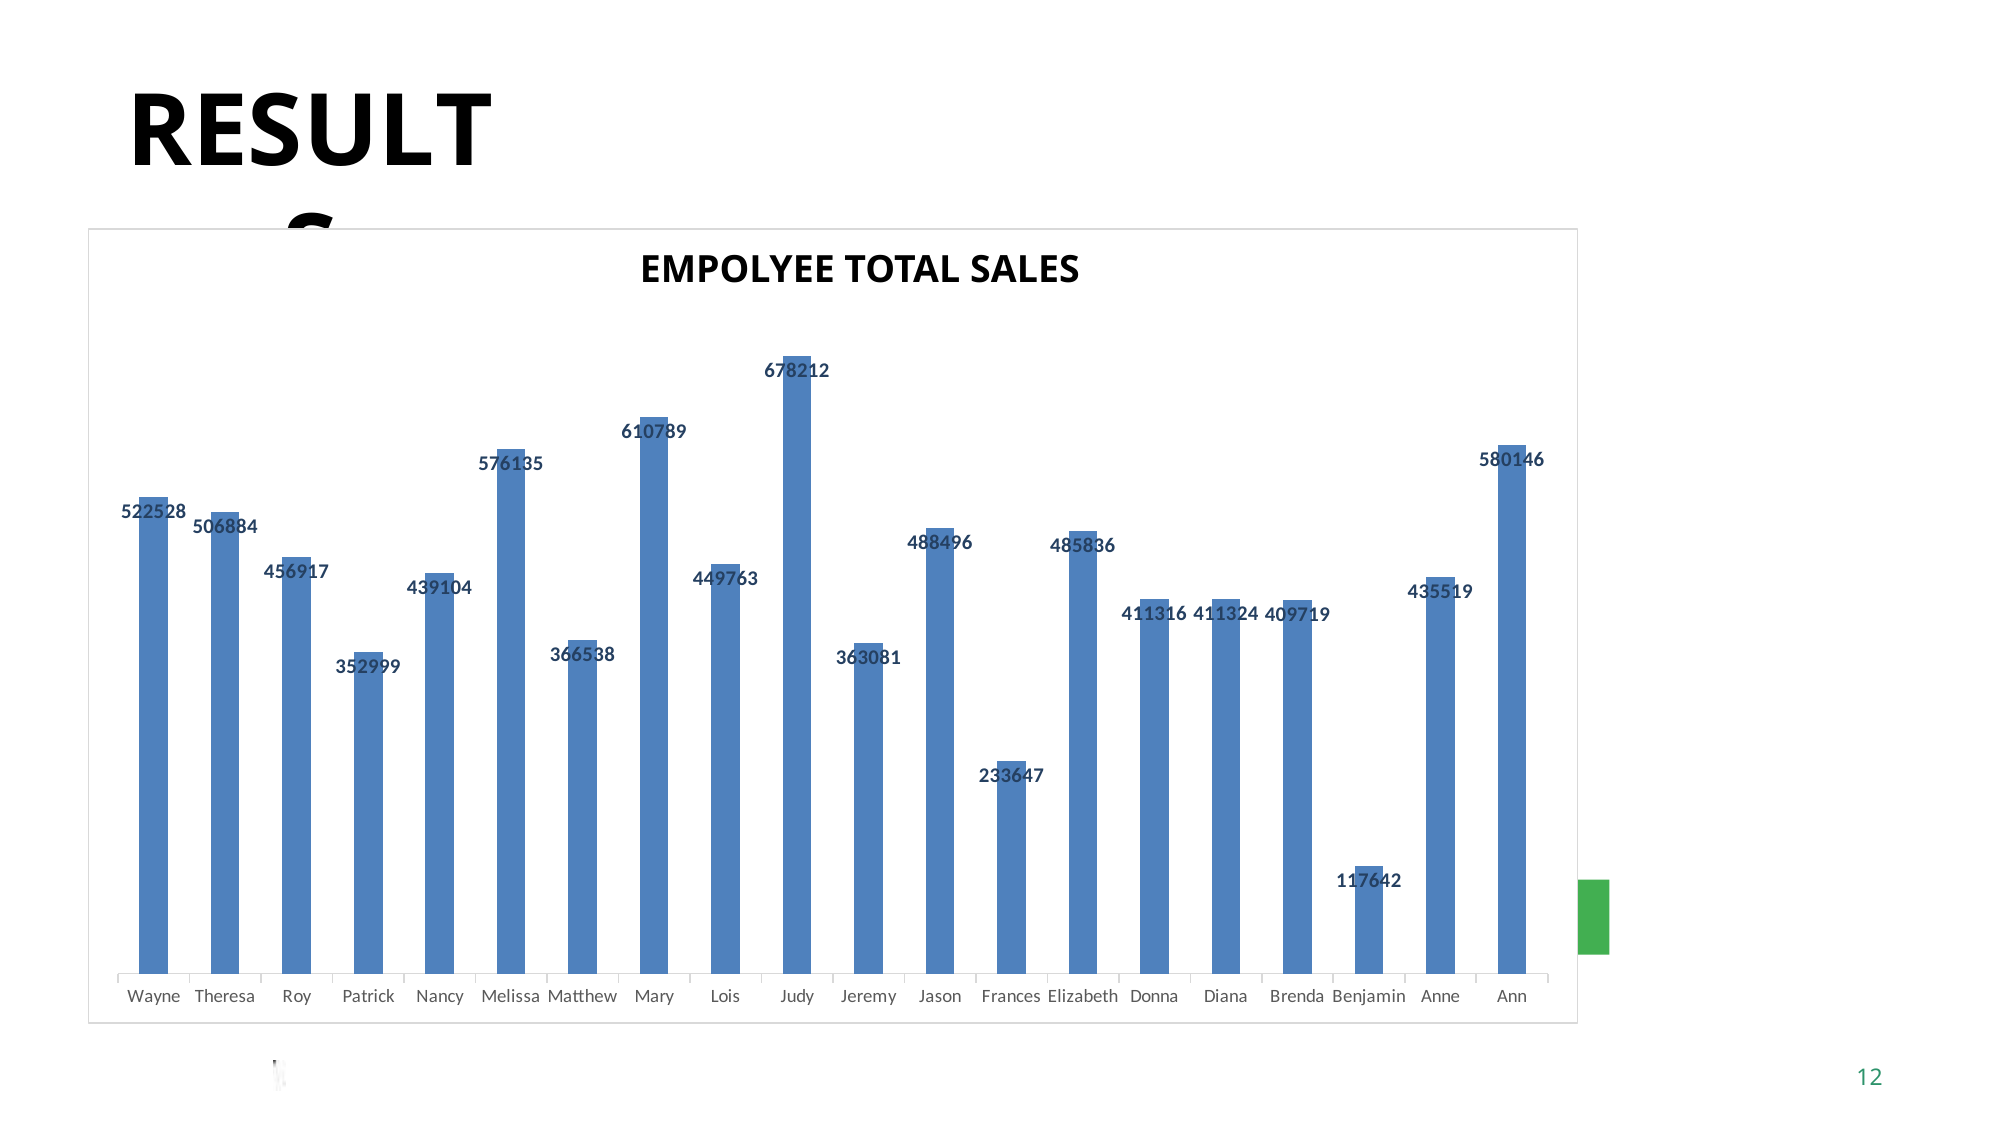

# RESULTS
### Chart
| Category | Total |
|---|---|
| Wayne | 522528.0 |
| Theresa | 506884.0 |
| Roy | 456917.0 |
| Patrick | 352999.0 |
| Nancy | 439104.0 |
| Melissa | 576135.0 |
| Matthew | 366538.0 |
| Mary | 610789.0 |
| Lois | 449763.0 |
| Judy | 678212.0 |
| Jeremy | 363081.0 |
| Jason | 488496.0 |
| Frances | 233647.0 |
| Elizabeth | 485836.0 |
| Donna | 411316.0 |
| Diana | 411324.0 |
| Brenda | 409719.0 |
| Benjamin | 117642.0 |
| Anne | 435519.0 |
| Ann | 580146.0 |EMPOLYEE TOTAL SALES